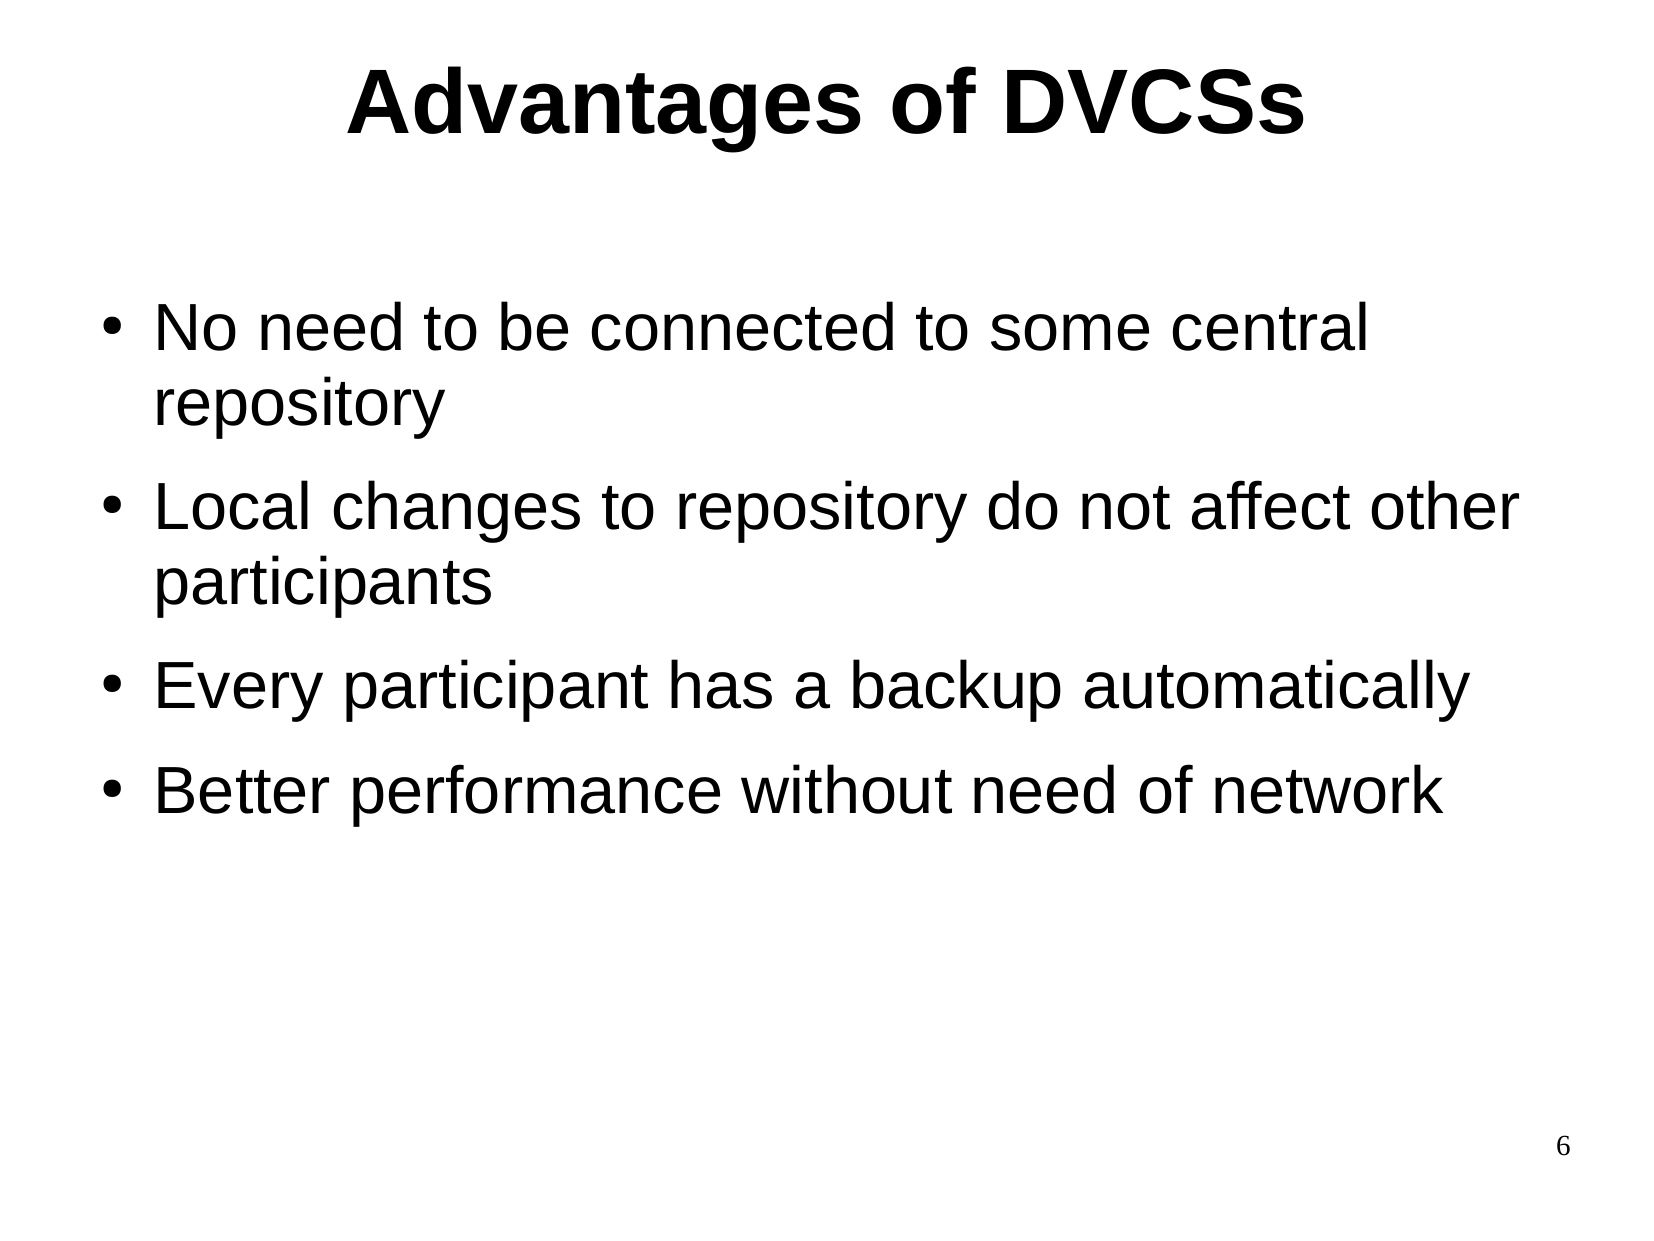

# Advantages of DVCSs
No need to be connected to some central repository
Local changes to repository do not affect other participants
Every participant has a backup automatically
Better performance without need of network
6